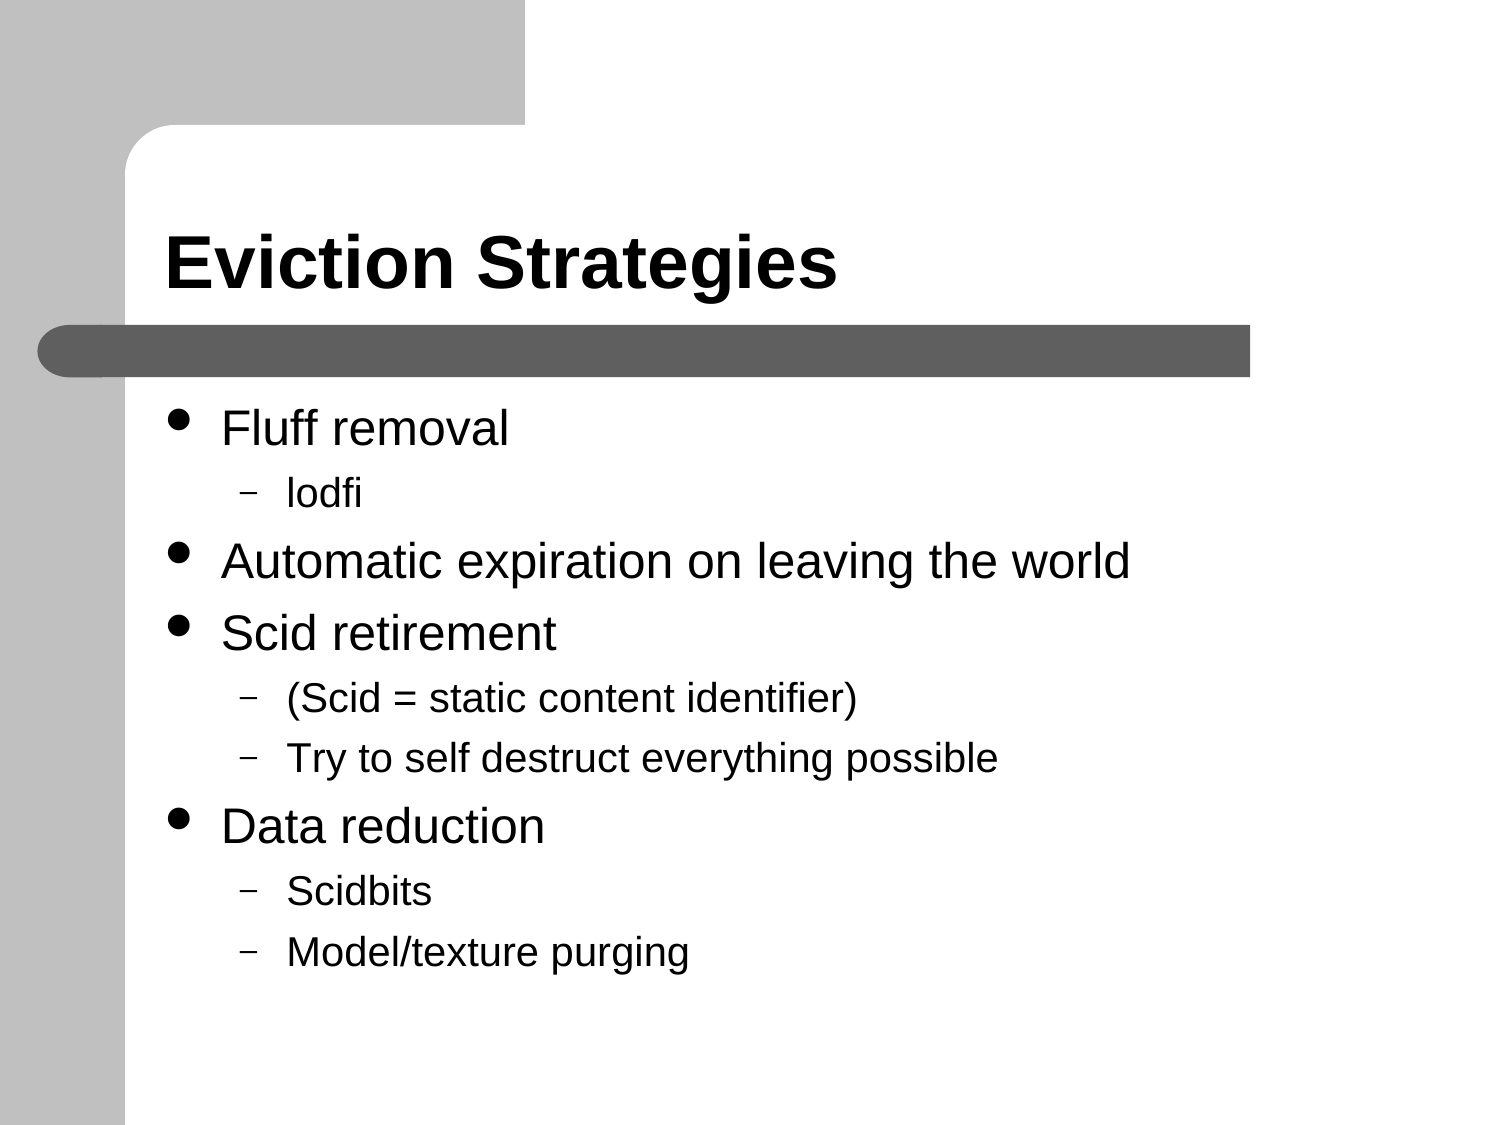

# Eviction Strategies
Fluff removal
lodfi
Automatic expiration on leaving the world
Scid retirement
(Scid = static content identifier)
Try to self destruct everything possible
Data reduction
Scidbits
Model/texture purging